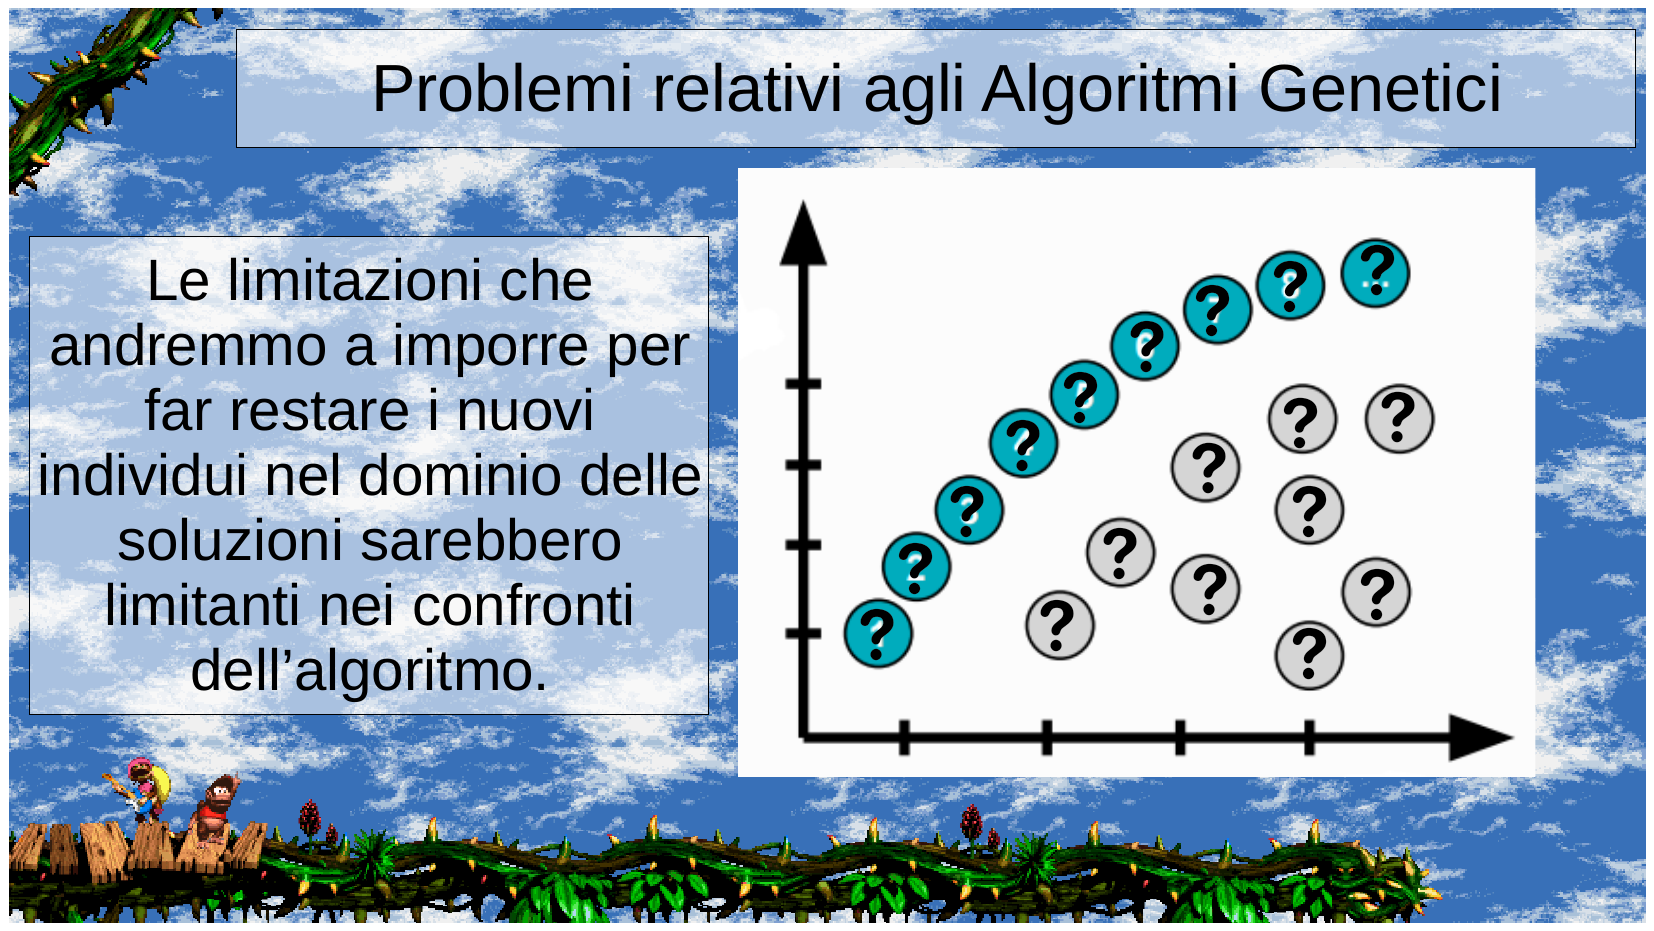

# Problemi relativi agli Algoritmi Genetici
Le limitazioni che andremmo a imporre per far restare i nuovi individui nel dominio delle soluzioni sarebbero limitanti nei confronti dell’algoritmo.